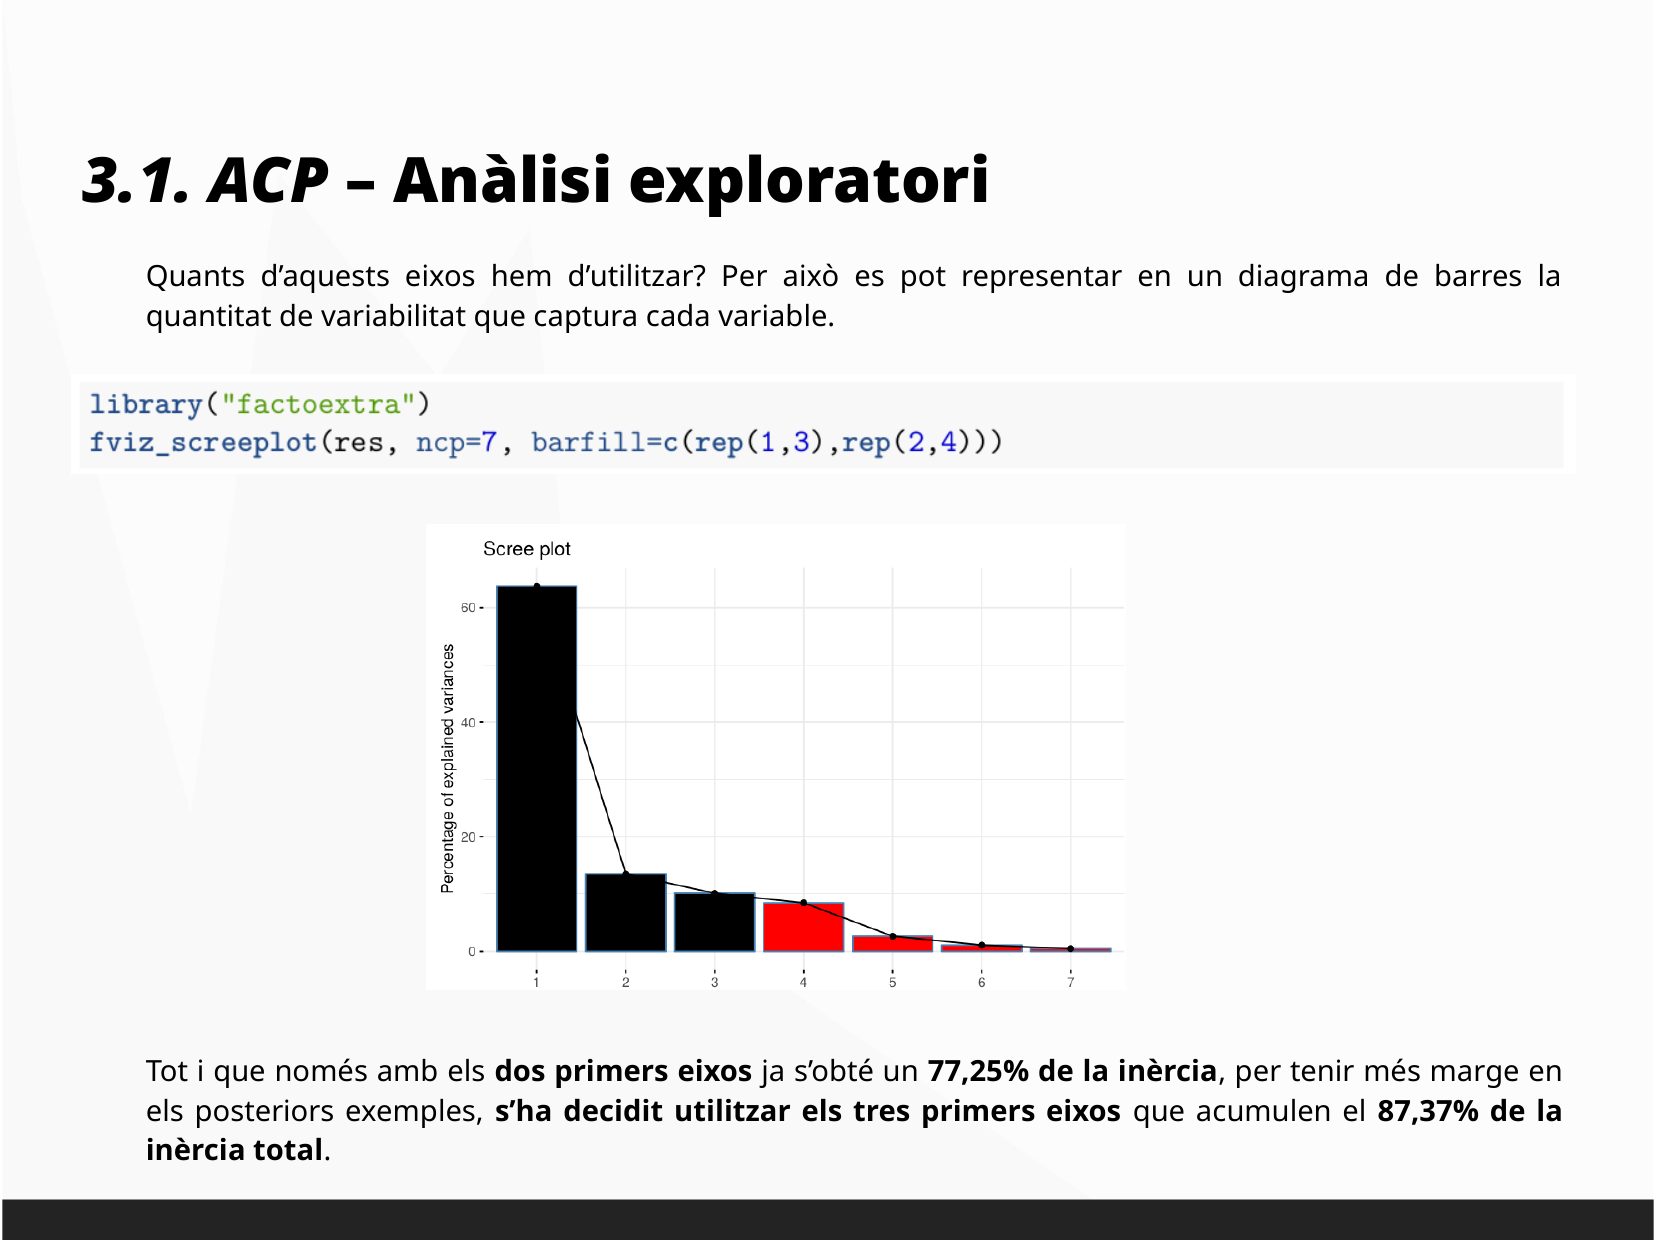

3.1. ACP – Anàlisi exploratori
# Quants d’aquests eixos hem d’utilitzar? Per això es pot representar en un diagrama de barres la quantitat de variabilitat que captura cada variable.
Tot i que només amb els dos primers eixos ja s’obté un 77,25% de la inèrcia, per tenir més marge en els posteriors exemples, s’ha decidit utilitzar els tres primers eixos que acumulen el 87,37% de la inèrcia total.